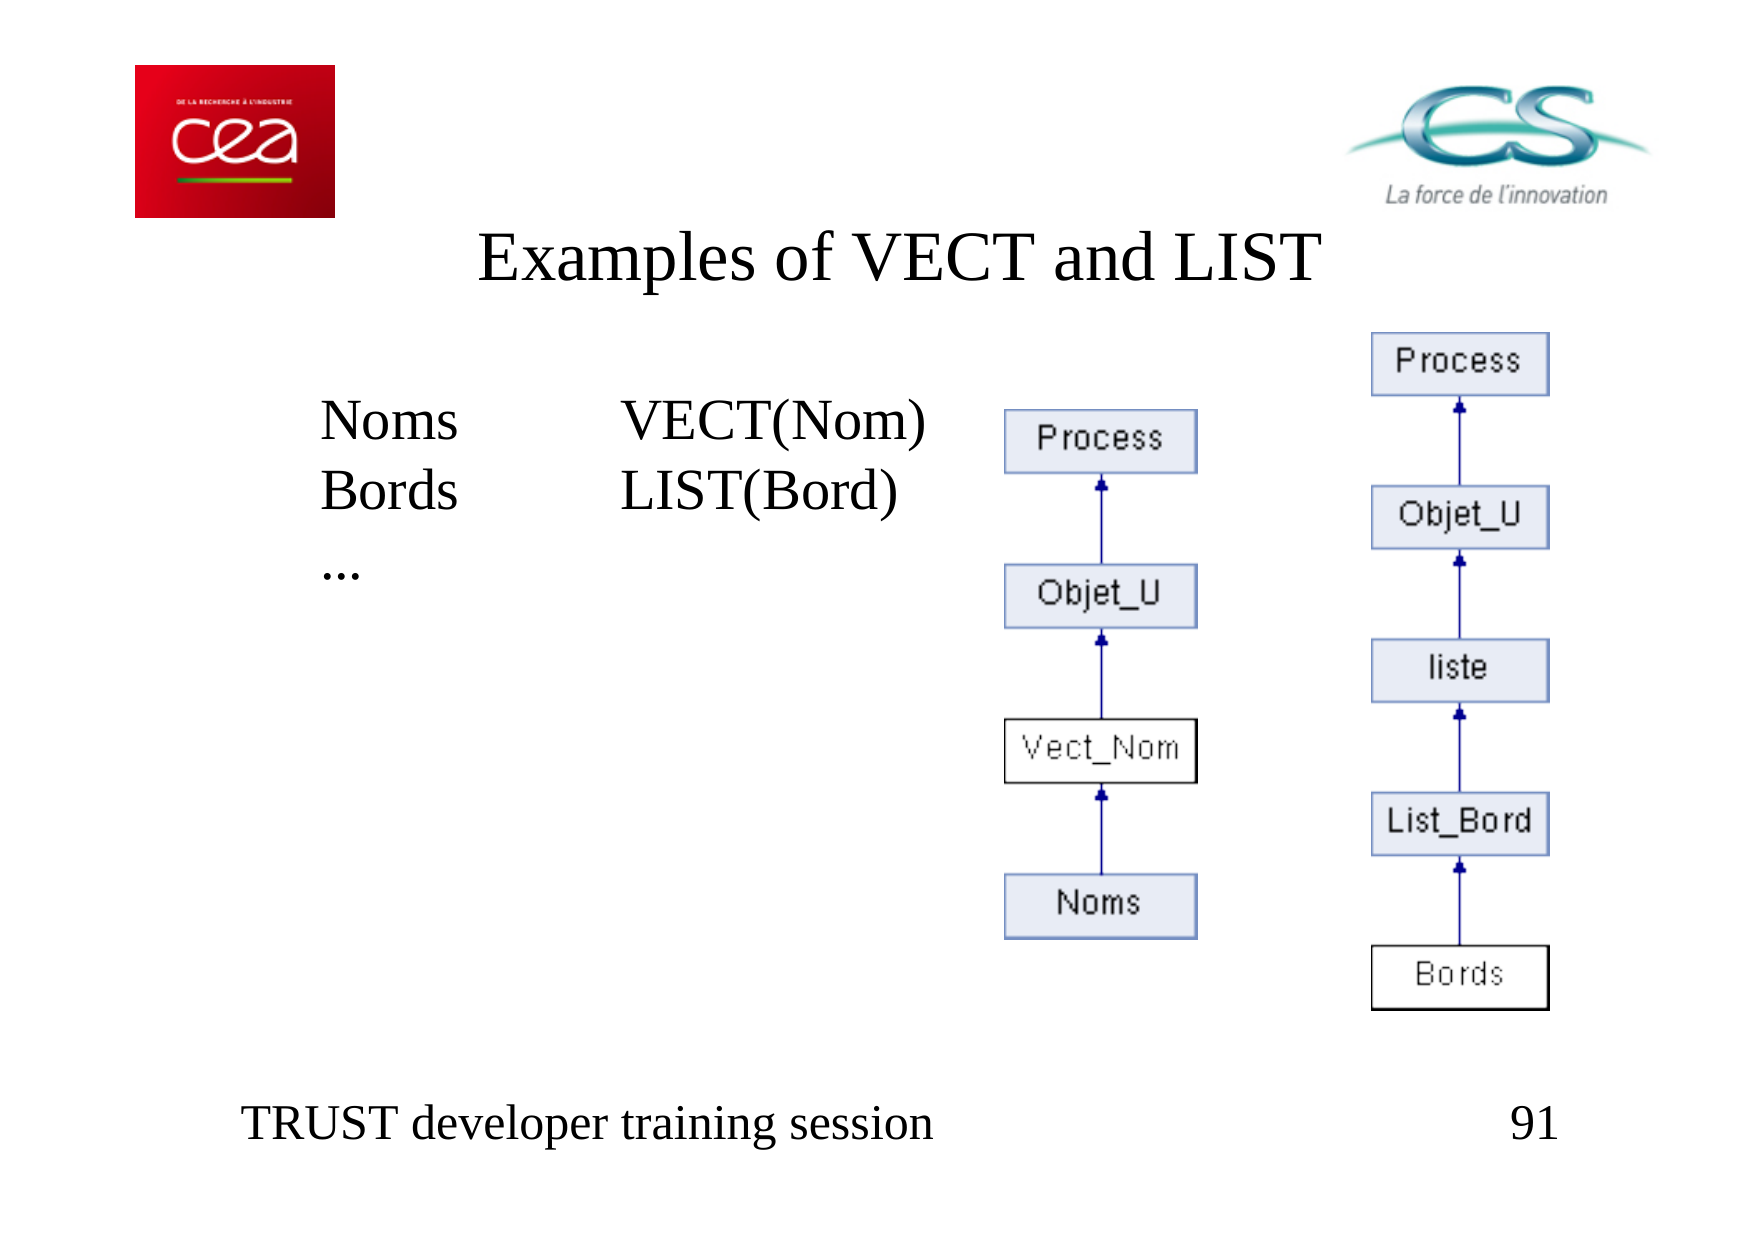

Examples of VECT and LIST
Noms		VECT(Nom)
Bords		LIST(Bord)
...
TRUST developer training session
91